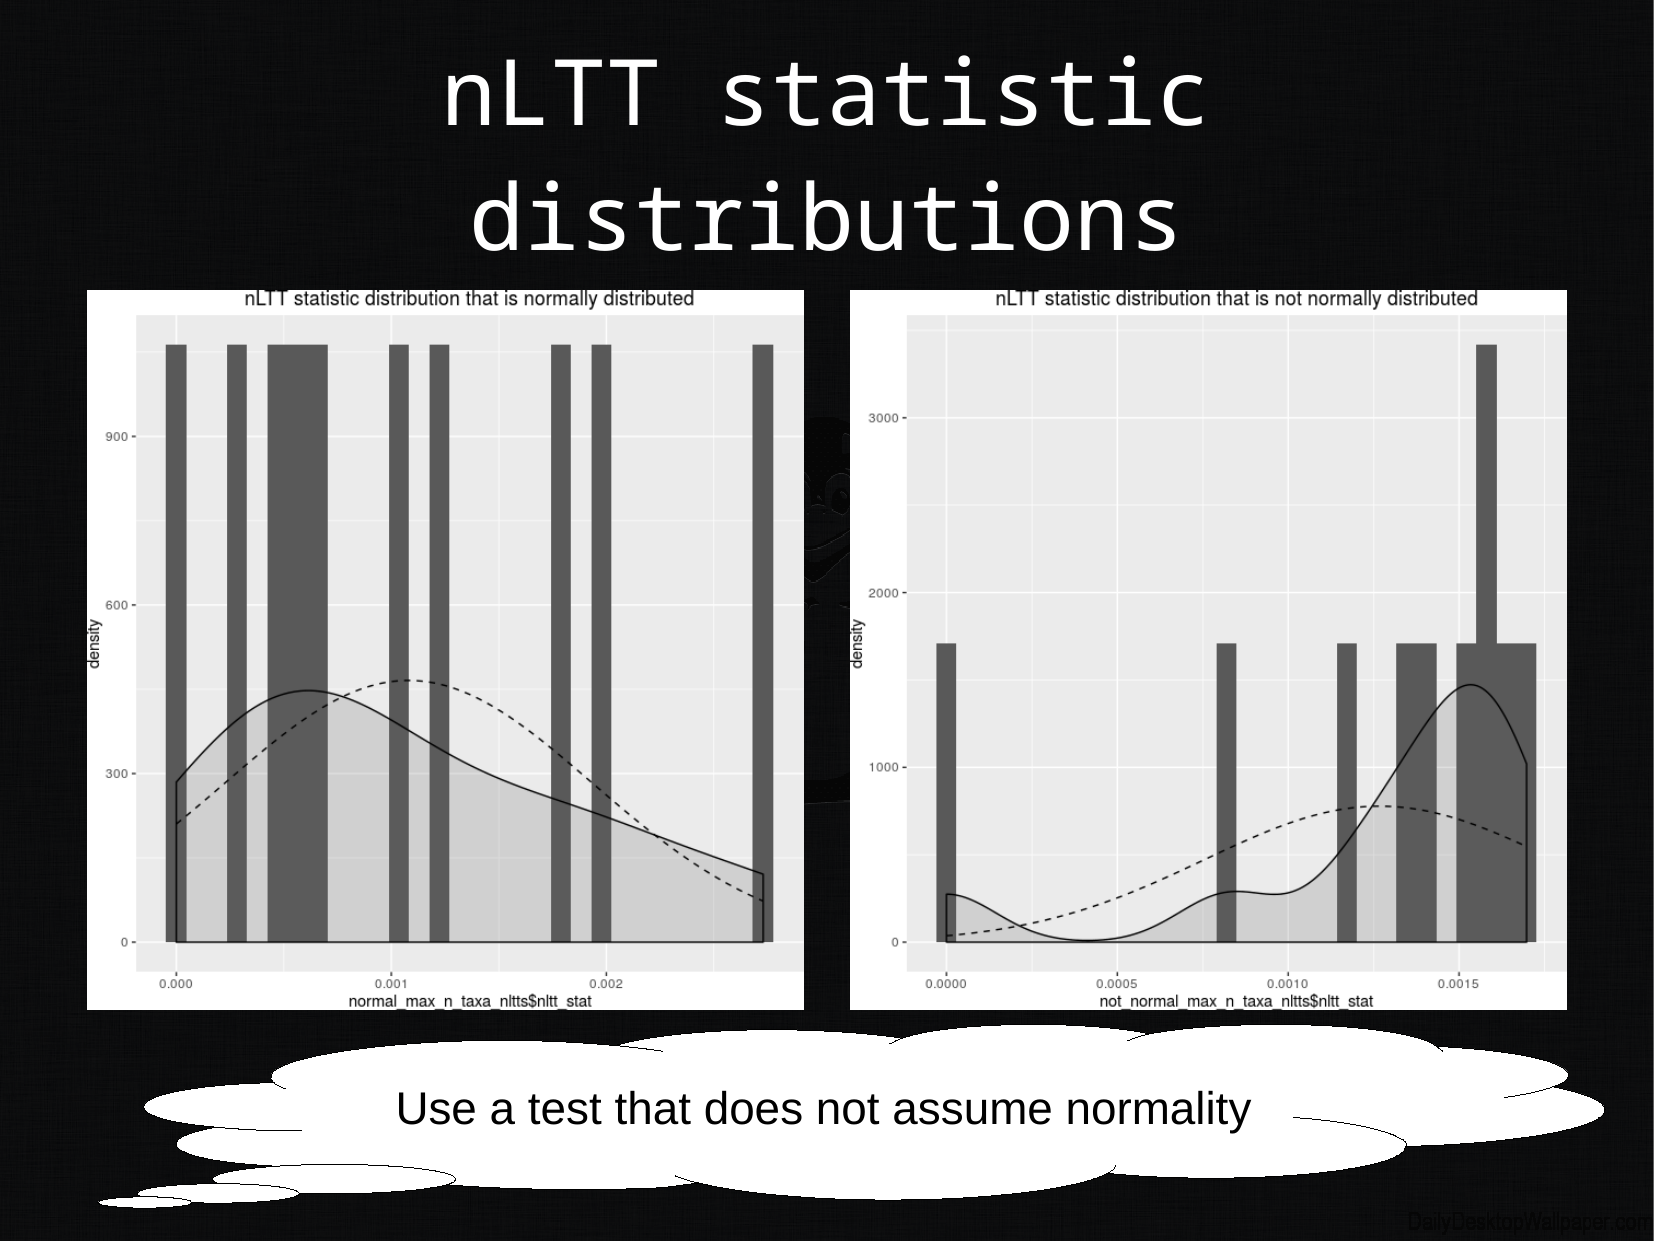

# nLTT statistic distributions
Use a test that does not assume normality